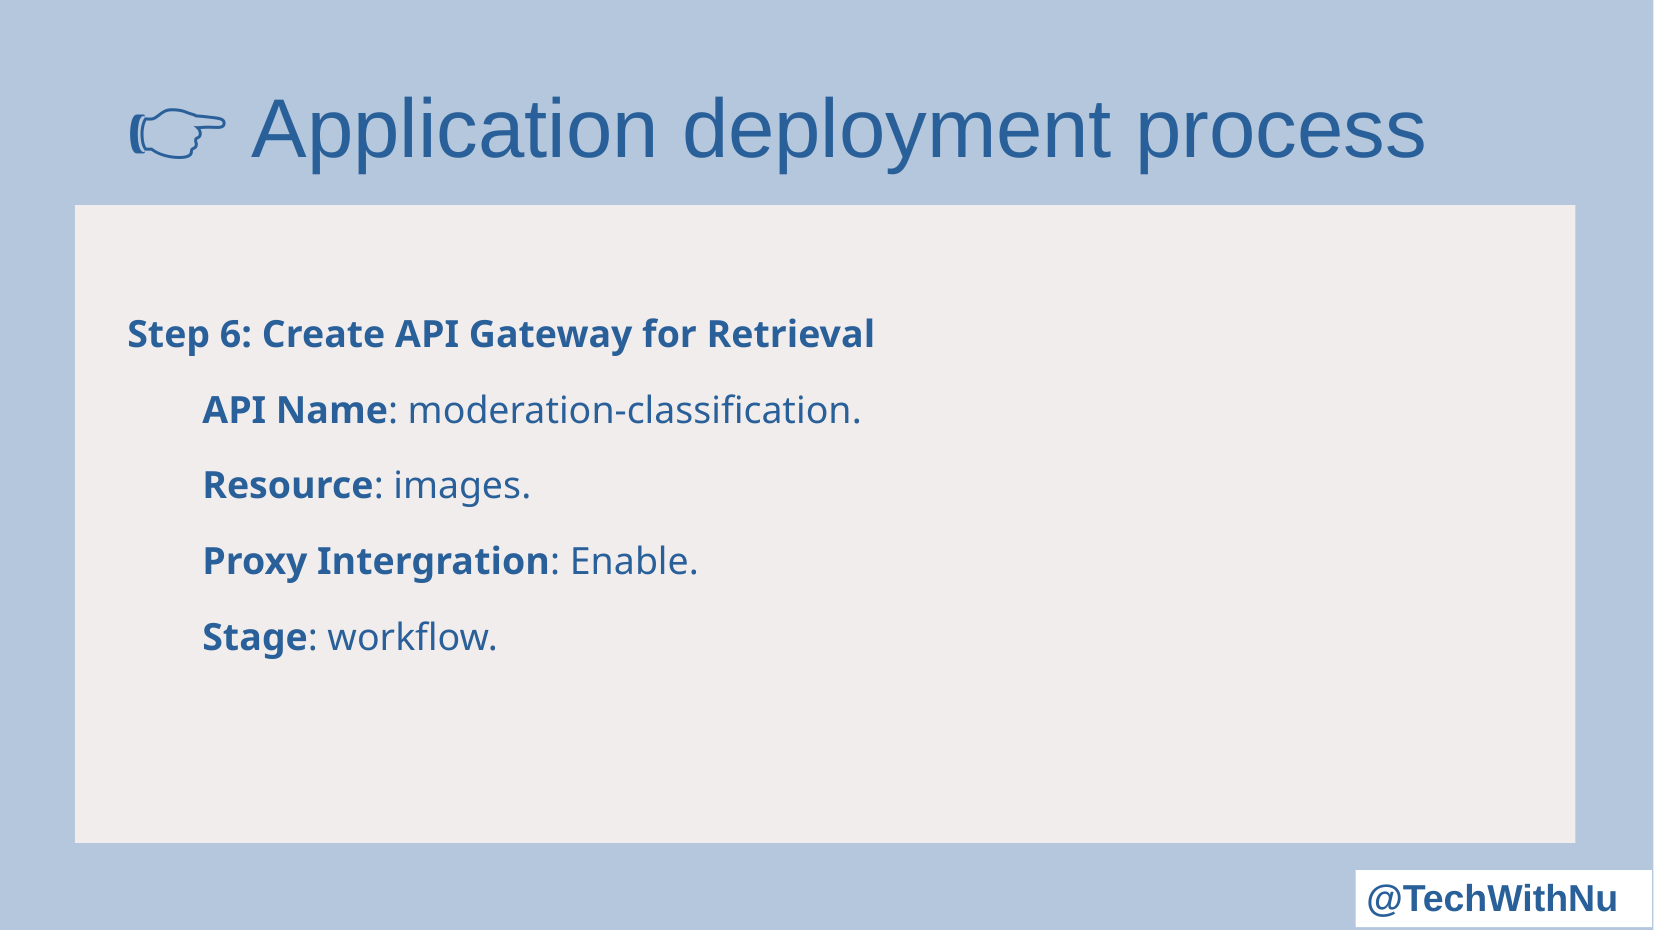

👉 Application deployment process
Step 6: Create API Gateway for Retrieval
	API Name: moderation-classification.
	Resource: images.
	Proxy Intergration: Enable.
	Stage: workflow.
@TechWithNu